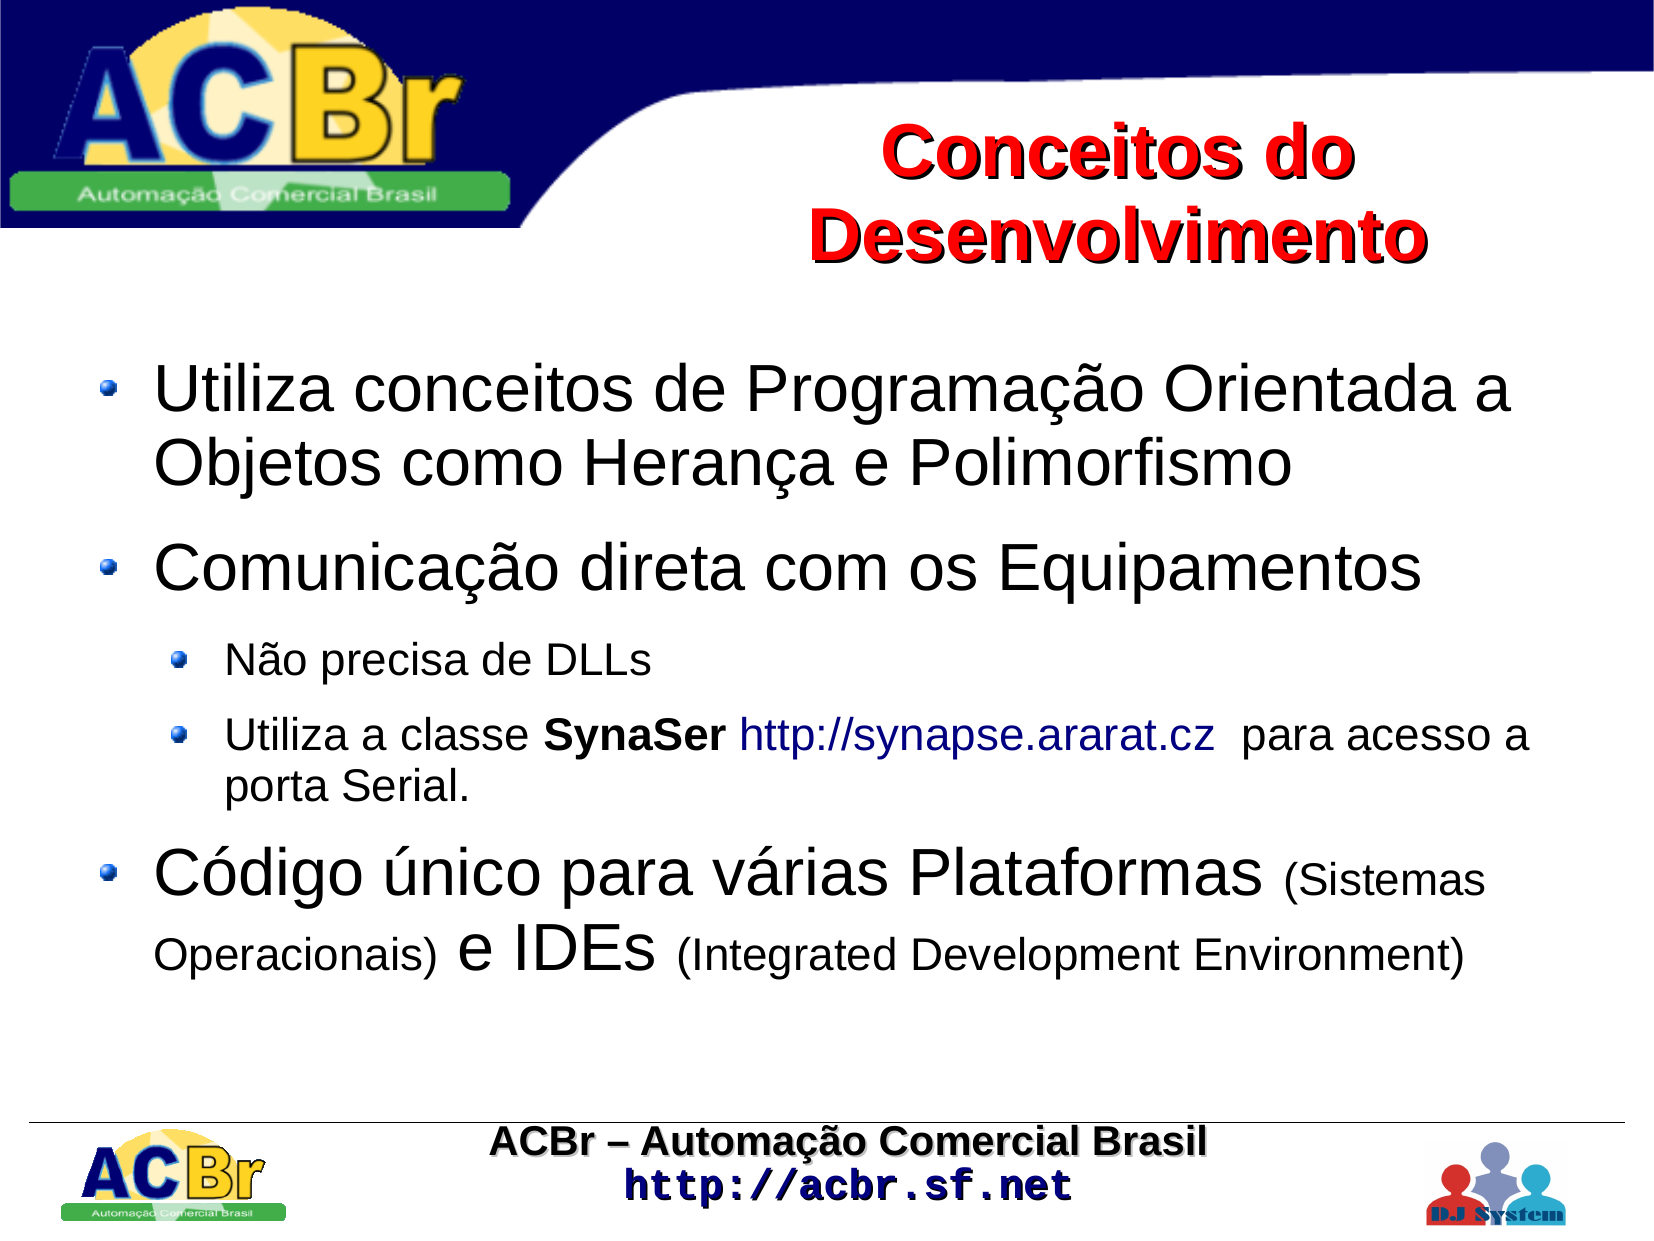

# Conceitos do Desenvolvimento
Utiliza conceitos de Programação Orientada a Objetos como Herança e Polimorfismo
Comunicação direta com os Equipamentos
Não precisa de DLLs
Utiliza a classe SynaSer http://synapse.ararat.cz para acesso a porta Serial.
Código único para várias Plataformas (Sistemas Operacionais) e IDEs (Integrated Development Environment)